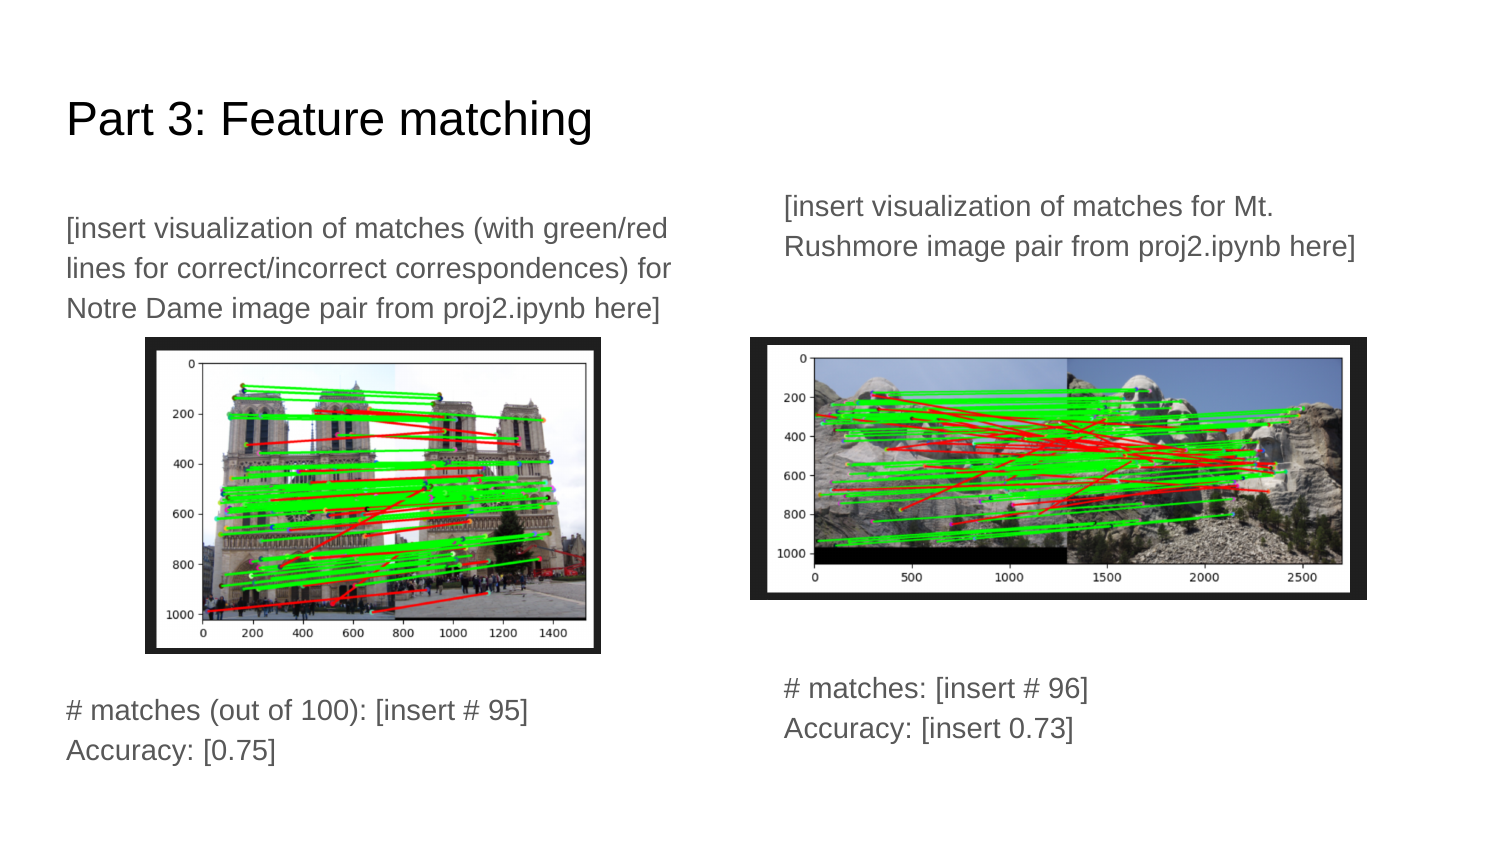

# Part 3: Feature matching
[insert visualization of matches for Mt. Rushmore image pair from proj2.ipynb here]
# matches: [insert # 96]
Accuracy: [insert 0.73]
[insert visualization of matches (with green/red lines for correct/incorrect correspondences) for Notre Dame image pair from proj2.ipynb here]
# matches (out of 100): [insert # 95]
Accuracy: [0.75]